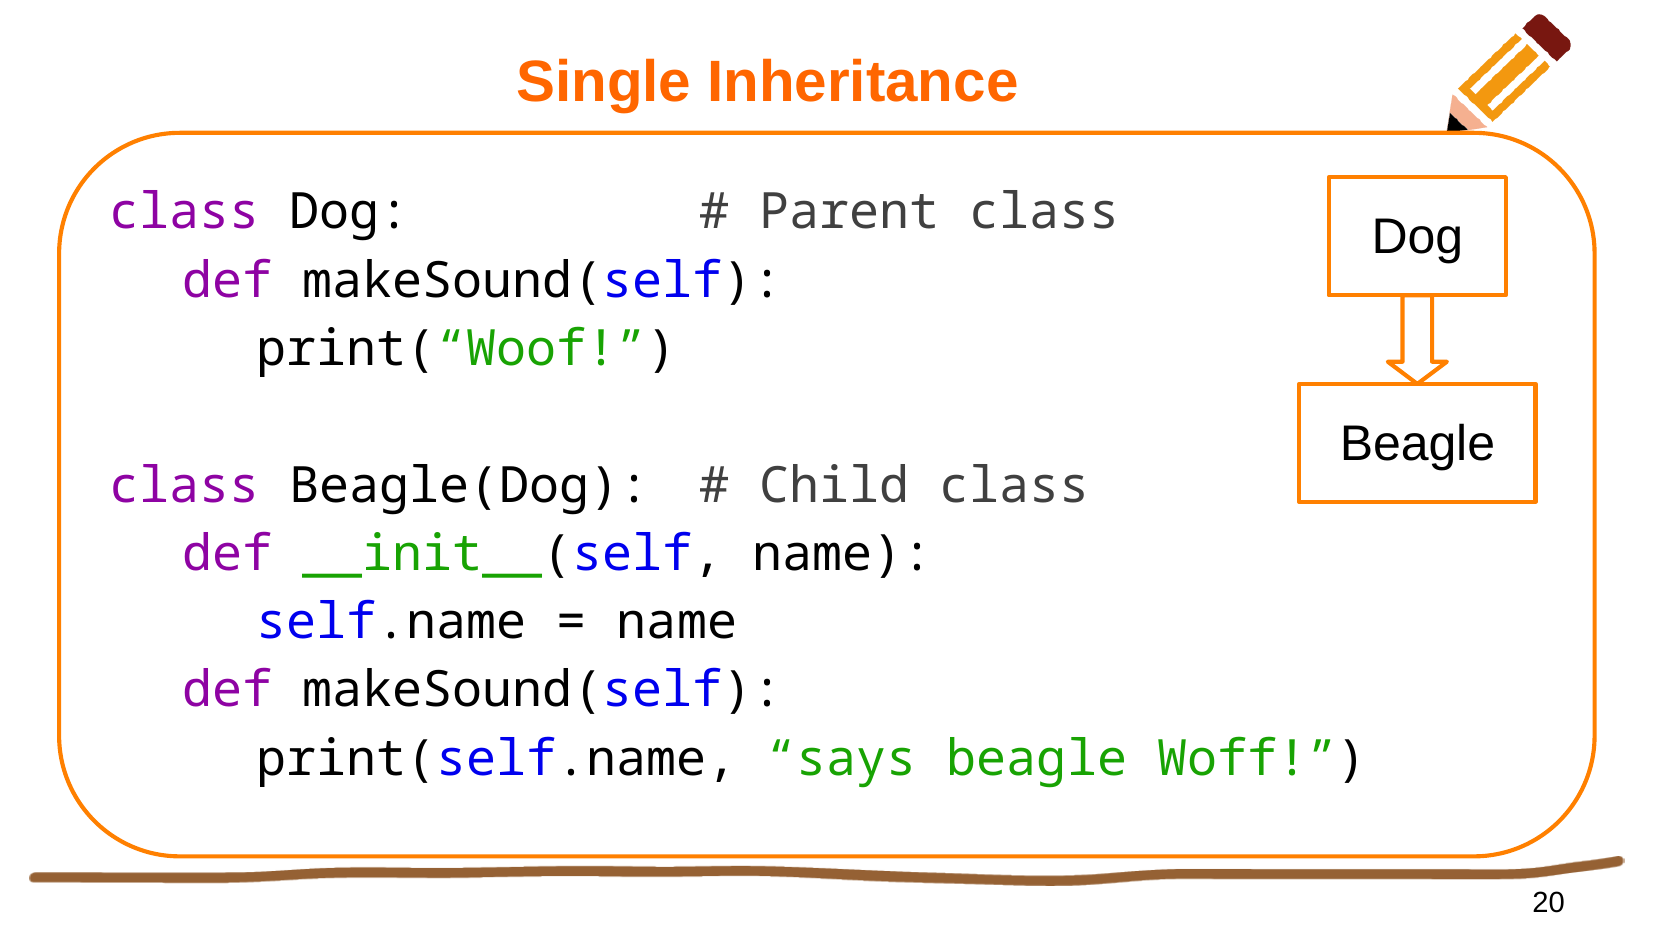

# Single Inheritance
class Dog:				# Parent class
	def makeSound(self):
		print(“Woof!”)
class Beagle(Dog):	# Child class
	def __init__(self, name):
		self.name = name
	def makeSound(self):
		print(self.name, “says beagle Woff!”)
Dog
Beagle
20